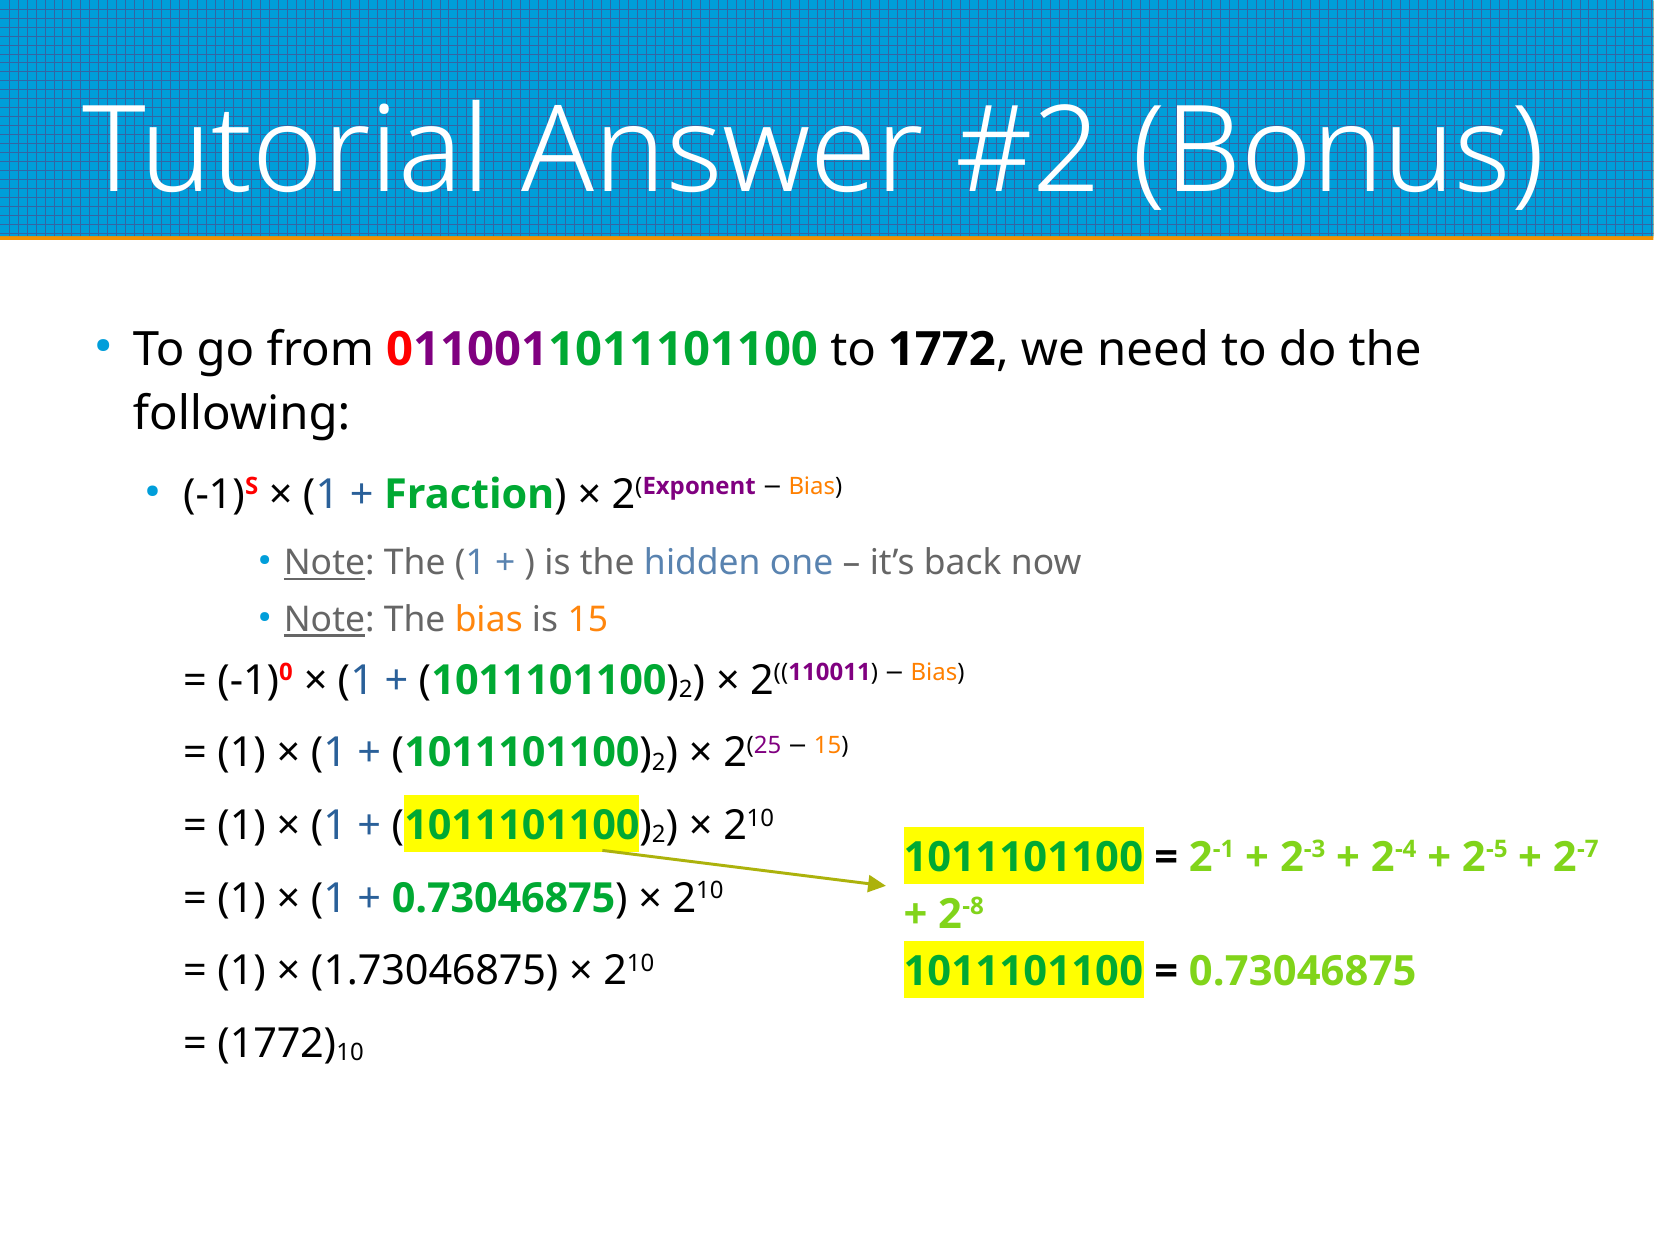

# Tutorial Answer #2 (Bonus)
To go from 0110011011101100 to 1772, we need to do the following:
(-1)S × (1 + Fraction) × 2(Exponent − Bias)
Note: The (1 + ) is the hidden one – it’s back now
Note: The bias is 15
= (-1)0 × (1 + (1011101100)2) × 2((110011) − Bias)
= (1) × (1 + (1011101100)2) × 2(25 − 15)
= (1) × (1 + (1011101100)2) × 210
= (1) × (1 + 0.73046875) × 210
= (1) × (1.73046875) × 210
= (1772)10
1011101100 = 2-1 + 2-3 + 2-4 + 2-5 + 2-7 + 2-8
1011101100 = 0.73046875